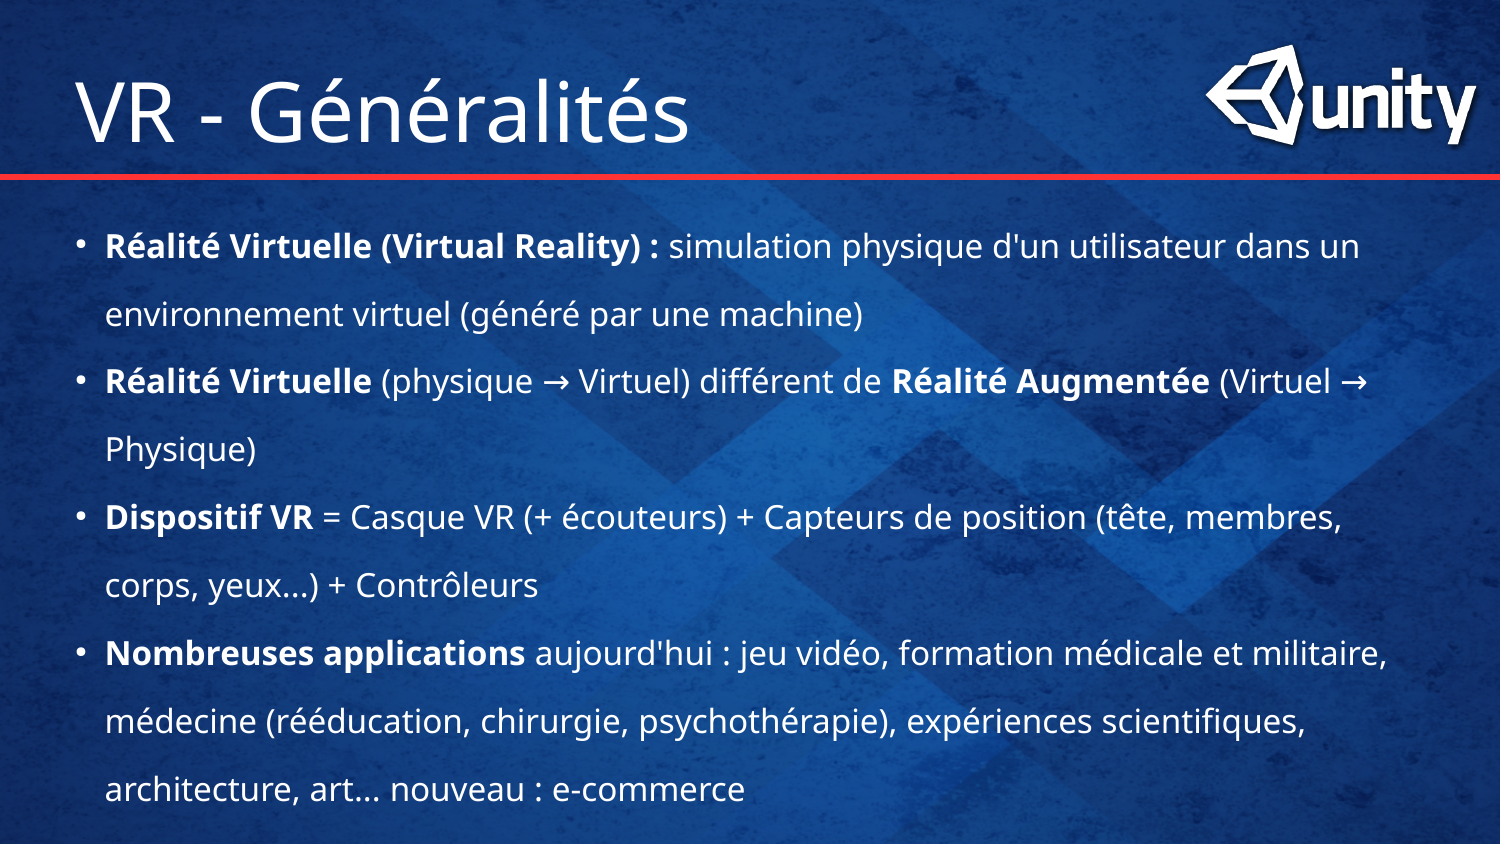

# VR - Généralités
Réalité Virtuelle (Virtual Reality) : simulation physique d'un utilisateur dans un environnement virtuel (généré par une machine)
Réalité Virtuelle (physique → Virtuel) différent de Réalité Augmentée (Virtuel → Physique)
Dispositif VR = Casque VR (+ écouteurs) + Capteurs de position (tête, membres, corps, yeux...) + Contrôleurs
Nombreuses applications aujourd'hui : jeu vidéo, formation médicale et militaire, médecine (rééducation, chirurgie, psychothérapie), expériences scientifiques, architecture, art... nouveau : e-commerce